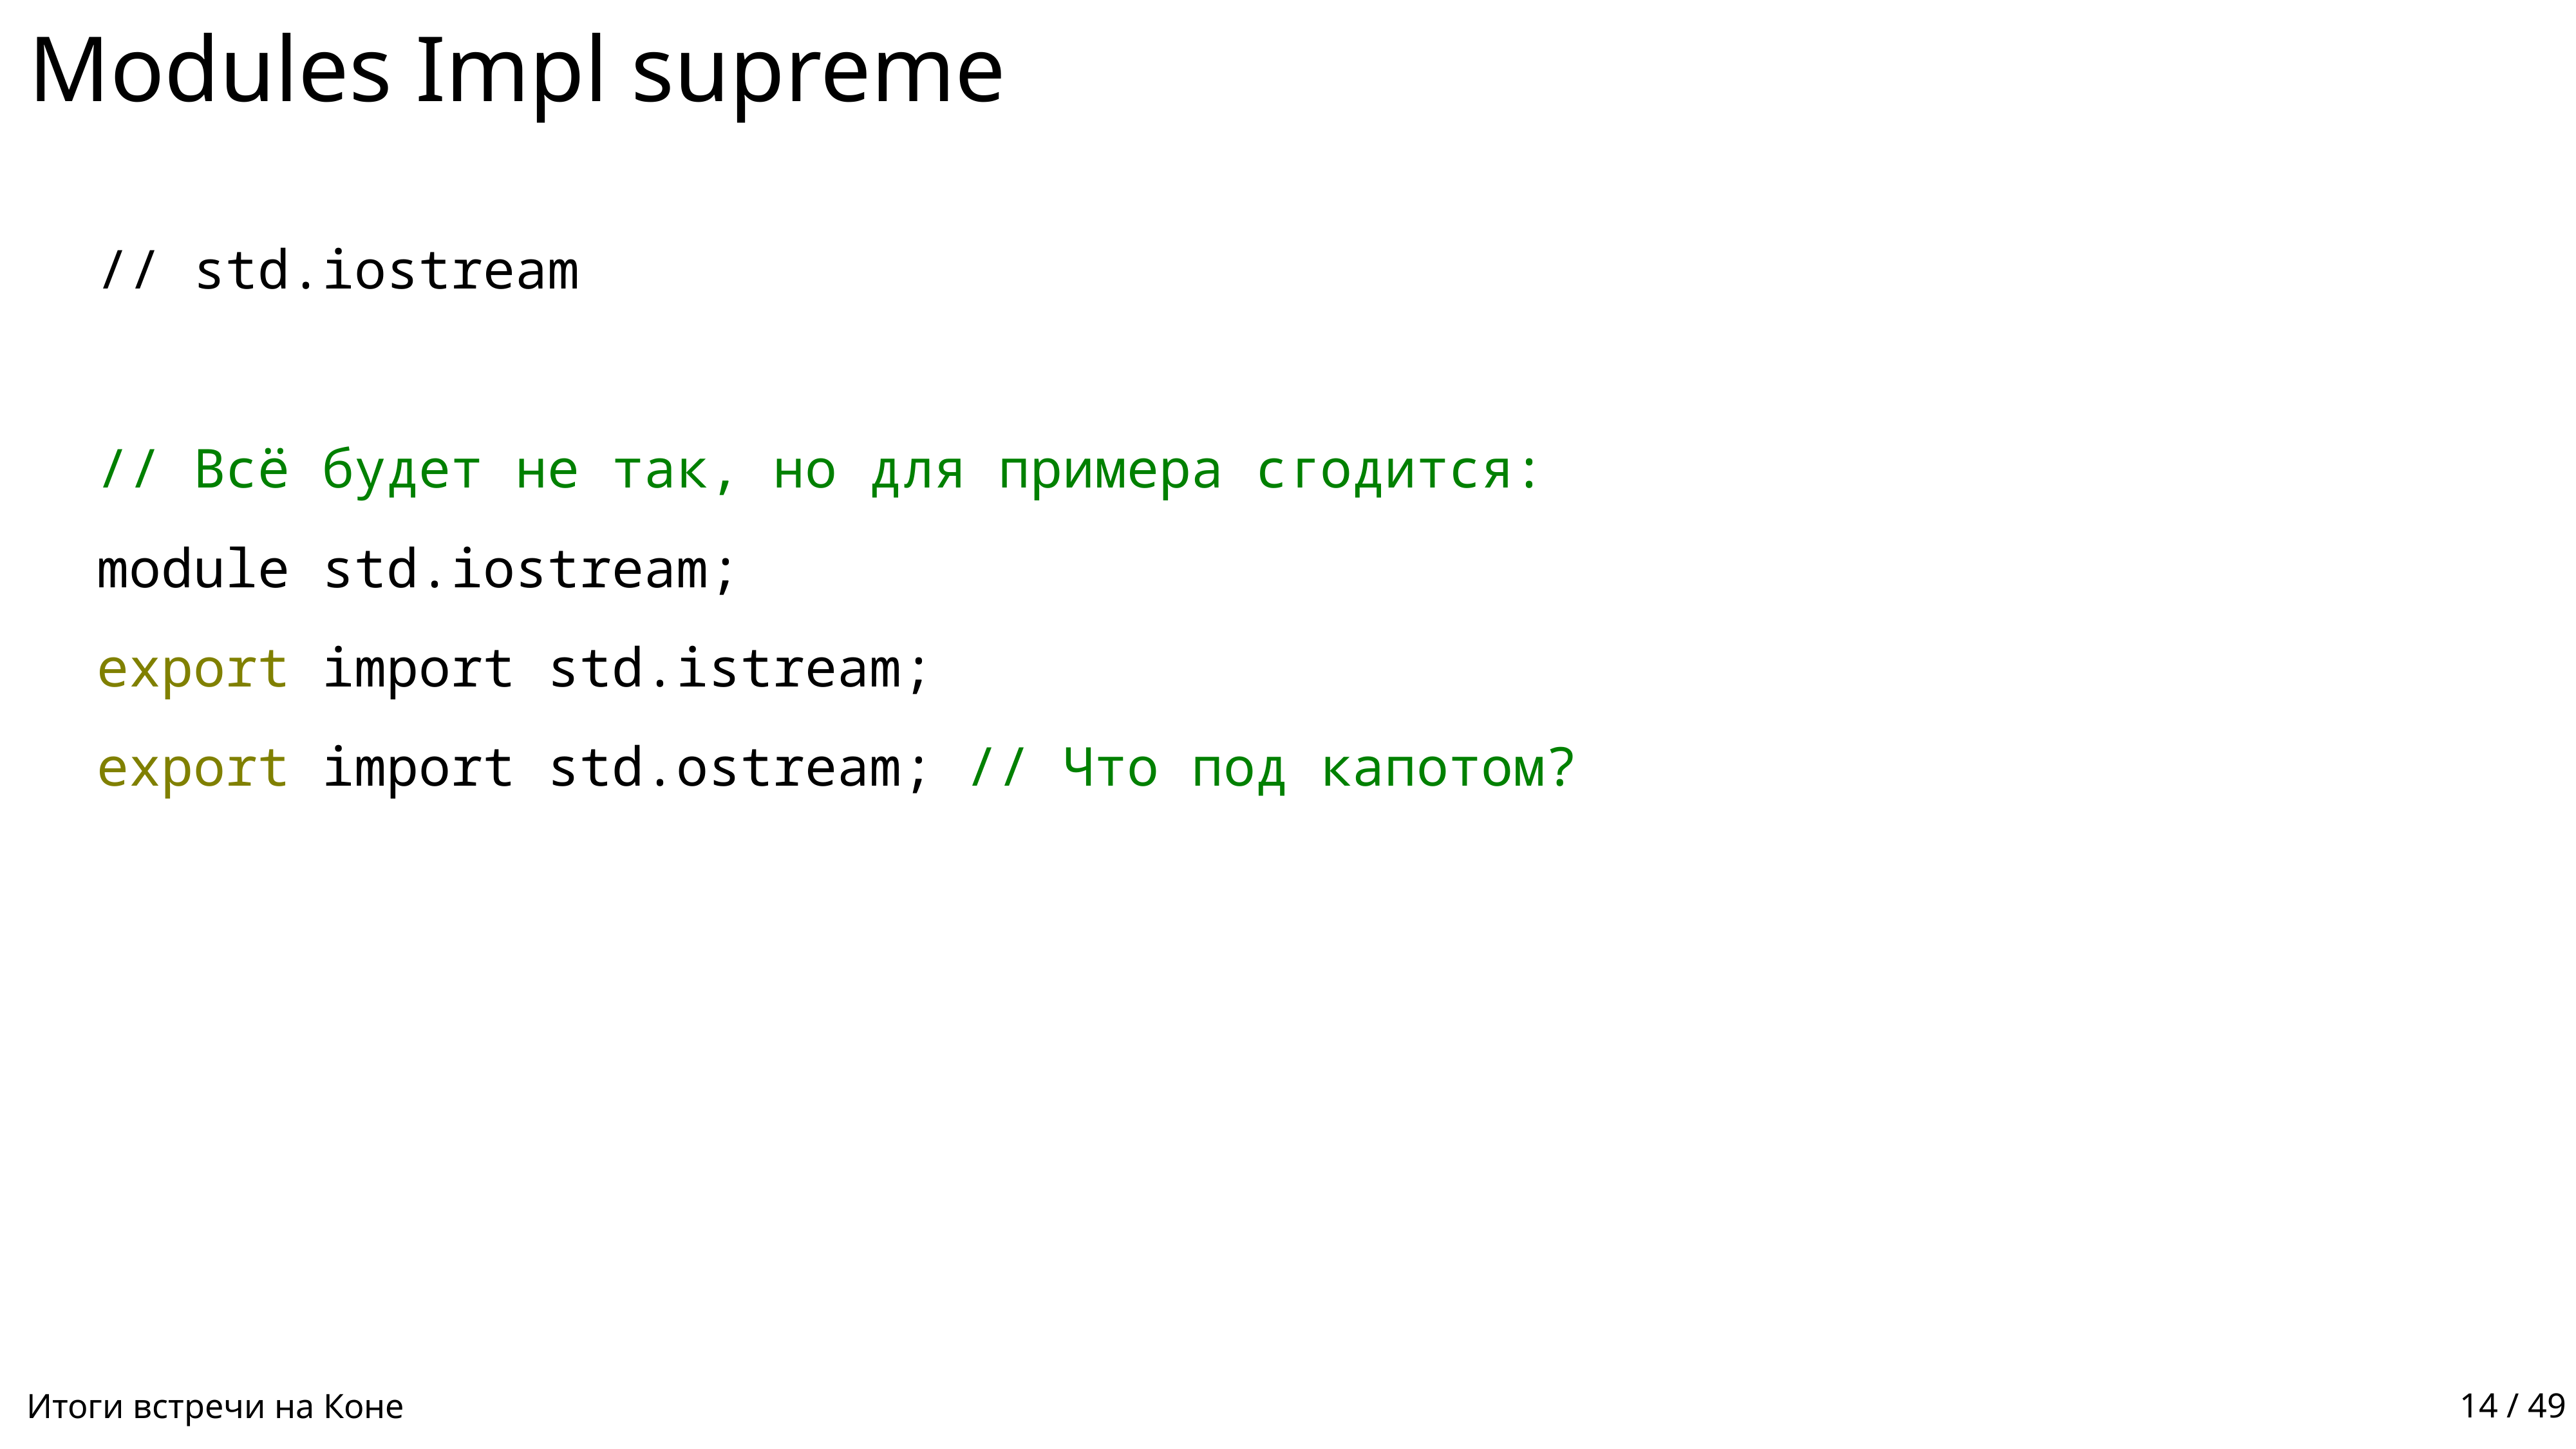

# Modules Impl supreme
// std.iostream
// Вcё будет не так, но для примера сгодится:
module std.iostream;
export import std.istream;
export import std.ostream; // Что под капотом?
Итоги встречи на Коне